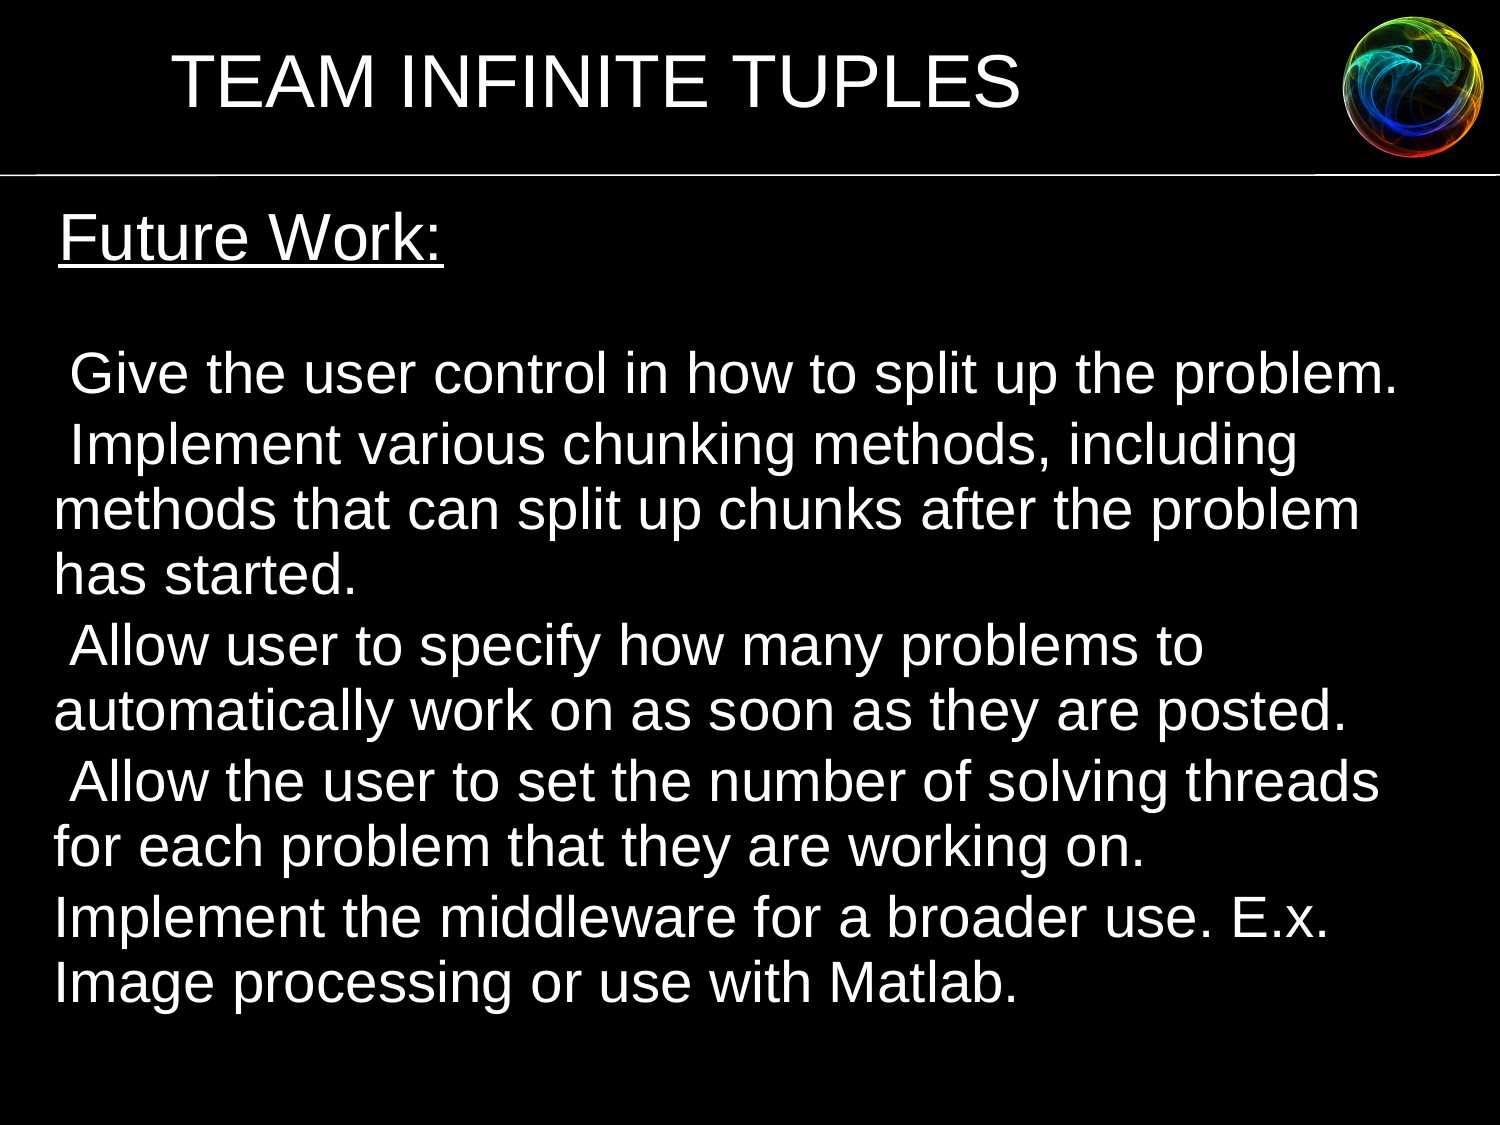

TEAM INFINITE TUPLES
Future Work:
 Give the user control in how to split up the problem.
 Implement various chunking methods, including methods that can split up chunks after the problem has started.
 Allow user to specify how many problems to automatically work on as soon as they are posted.
 Allow the user to set the number of solving threads for each problem that they are working on.
Implement the middleware for a broader use. E.x. Image processing or use with Matlab.